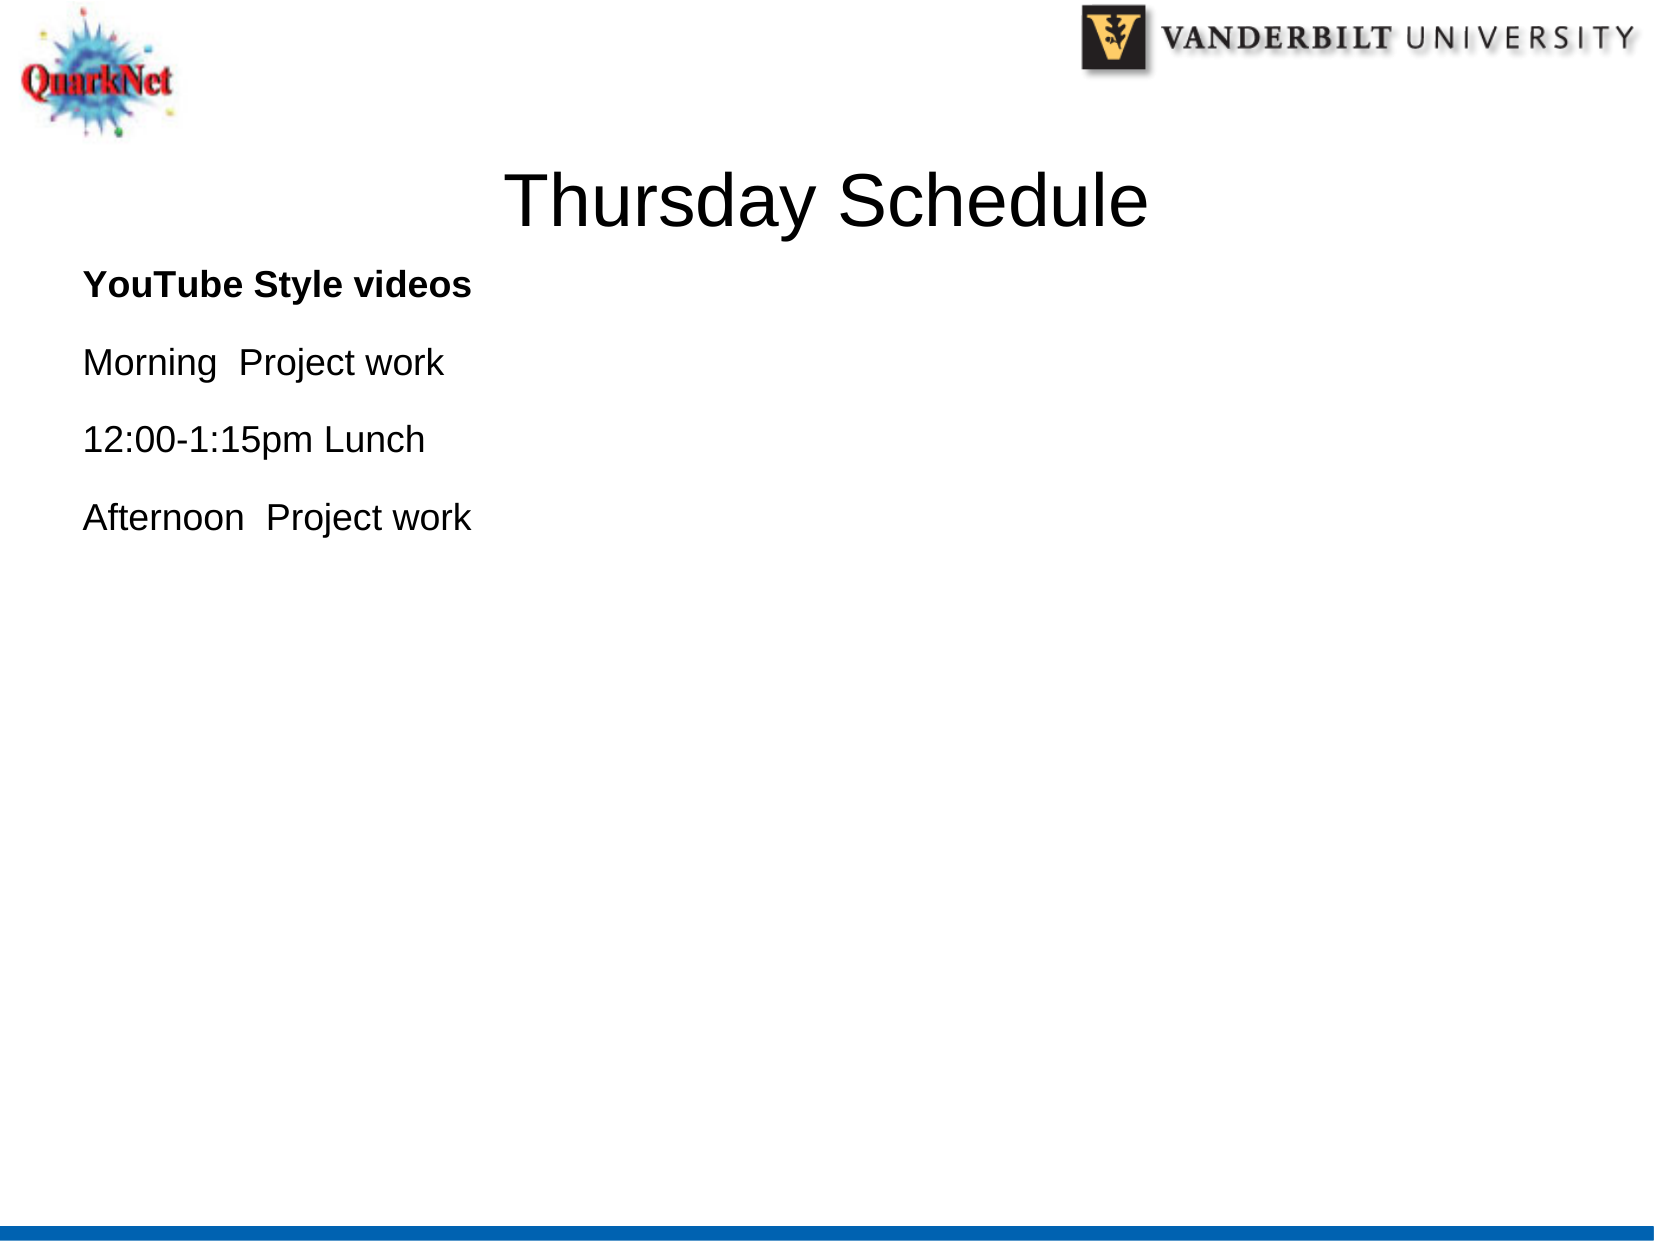

# Thursday Schedule
YouTube Style videos
Morning Project work
12:00-1:15pm Lunch
Afternoon Project work